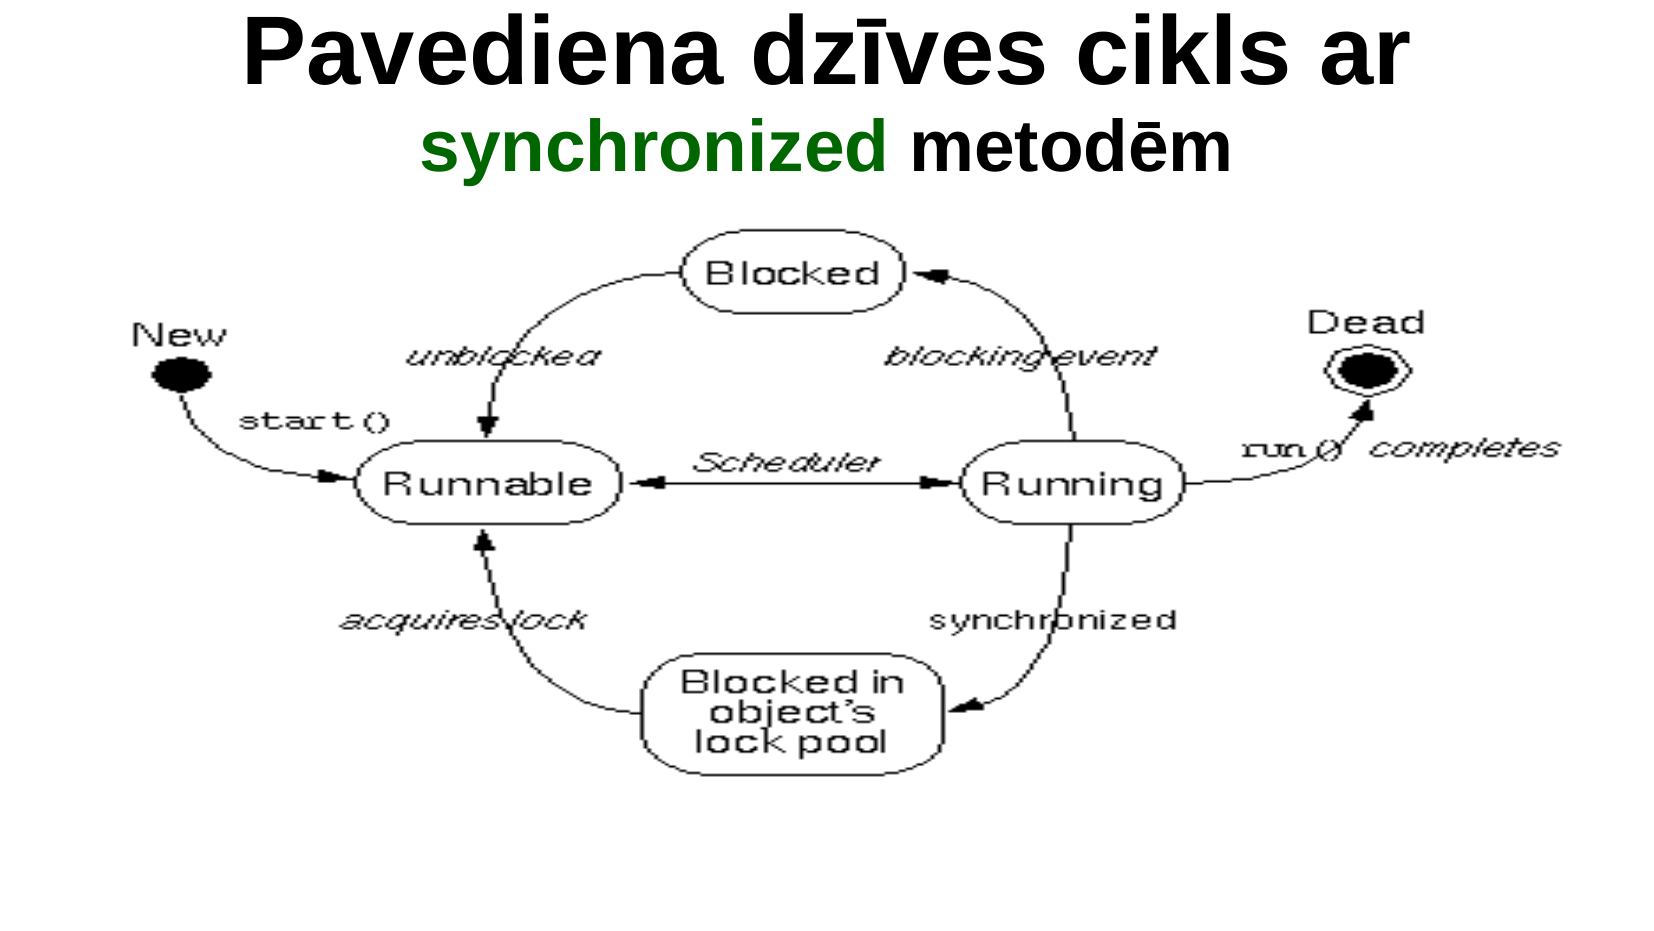

# Pavediena dzīves cikls ar synchronized metodēm